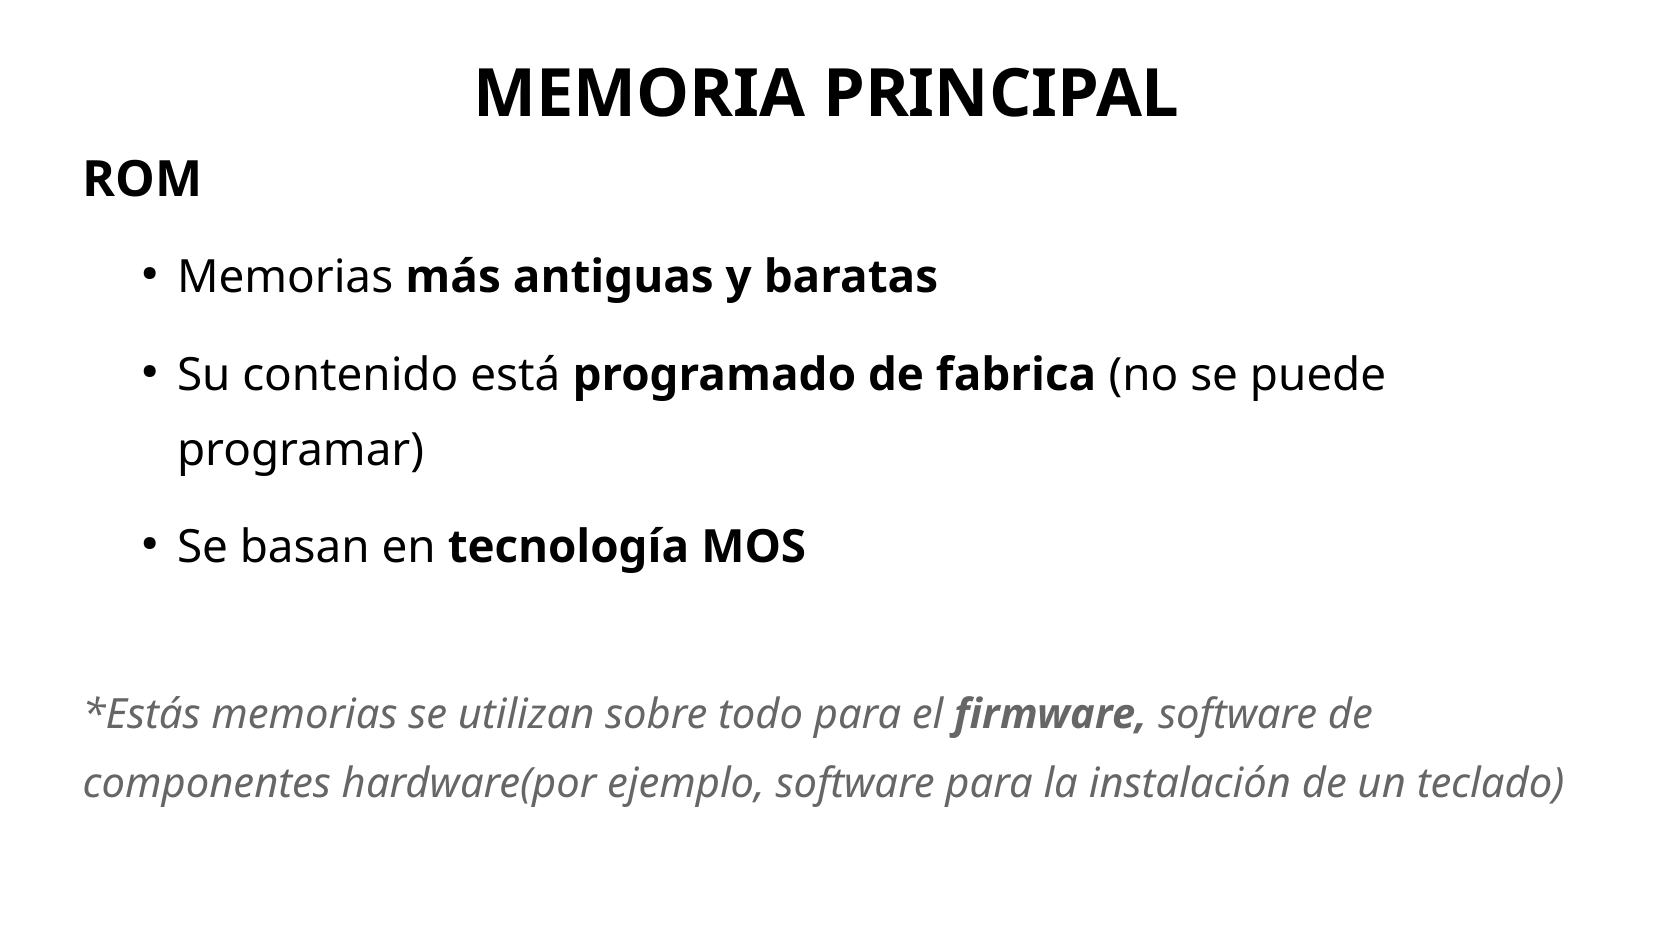

# MEMORIA PRINCIPAL
ROM
Memorias más antiguas y baratas
Su contenido está programado de fabrica (no se puede programar)
Se basan en tecnología MOS
*Estás memorias se utilizan sobre todo para el firmware, software de componentes hardware(por ejemplo, software para la instalación de un teclado)